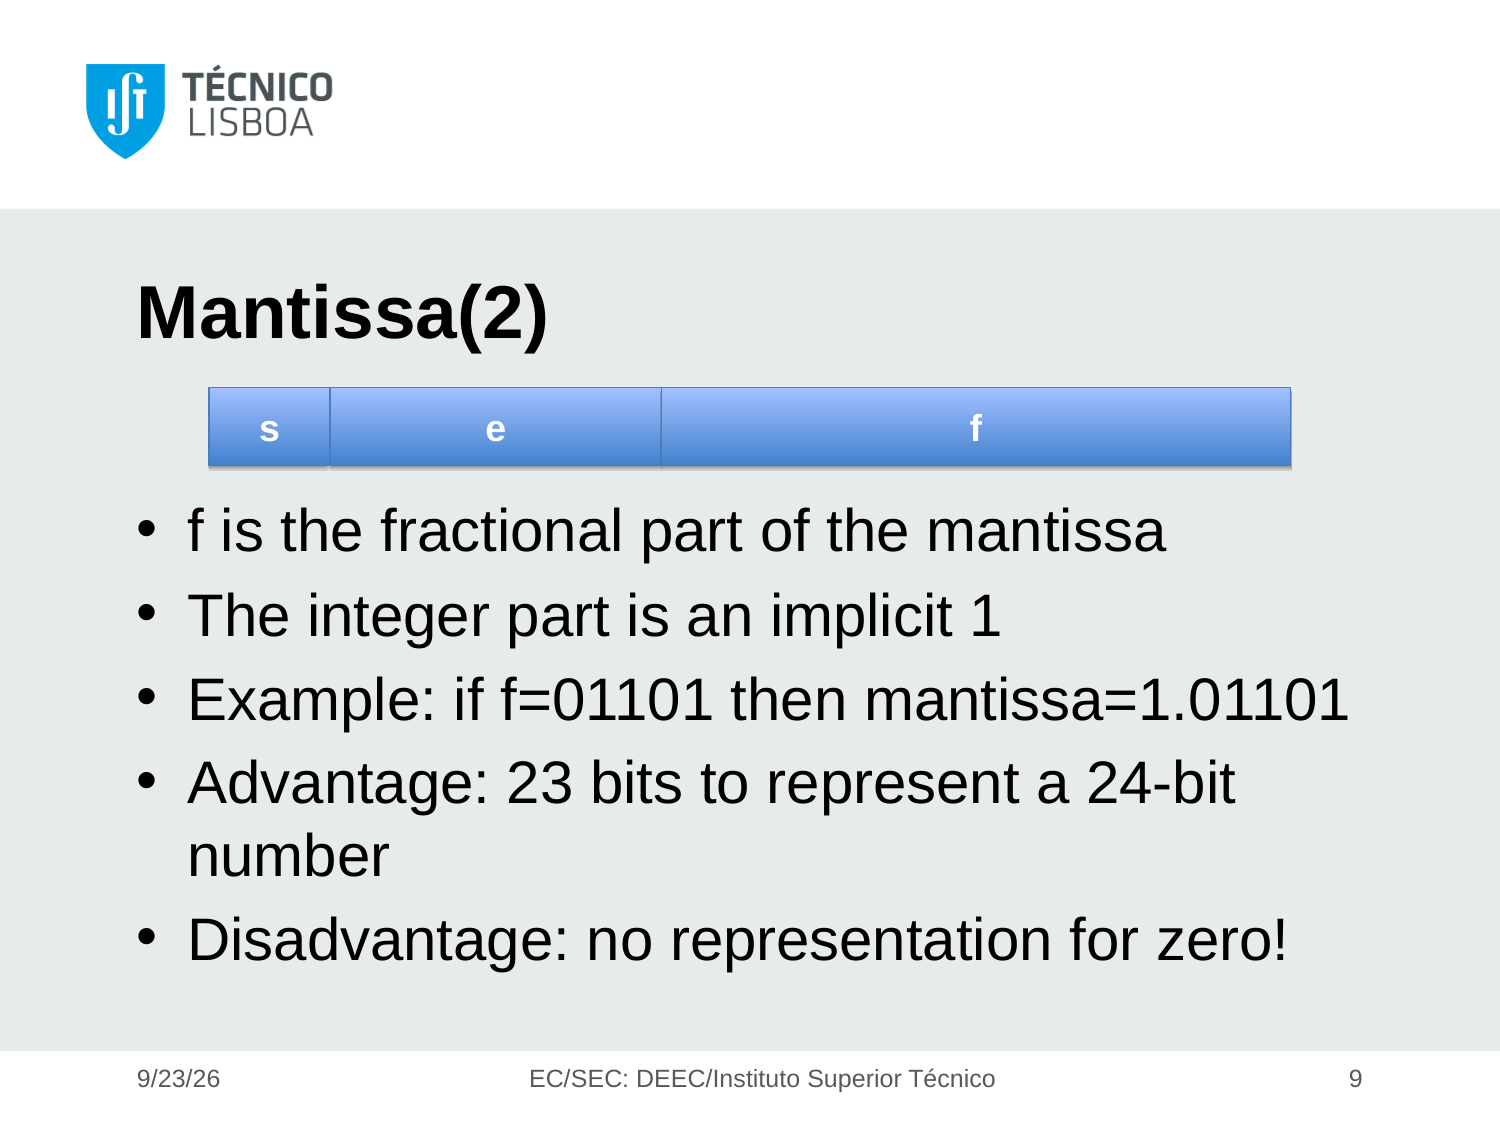

# Mantissa(2)
s
e
f
f is the fractional part of the mantissa
The integer part is an implicit 1
Example: if f=01101 then mantissa=1.01101
Advantage: 23 bits to represent a 24-bit number
Disadvantage: no representation for zero!
EC/SEC: DEEC/Instituto Superior Técnico